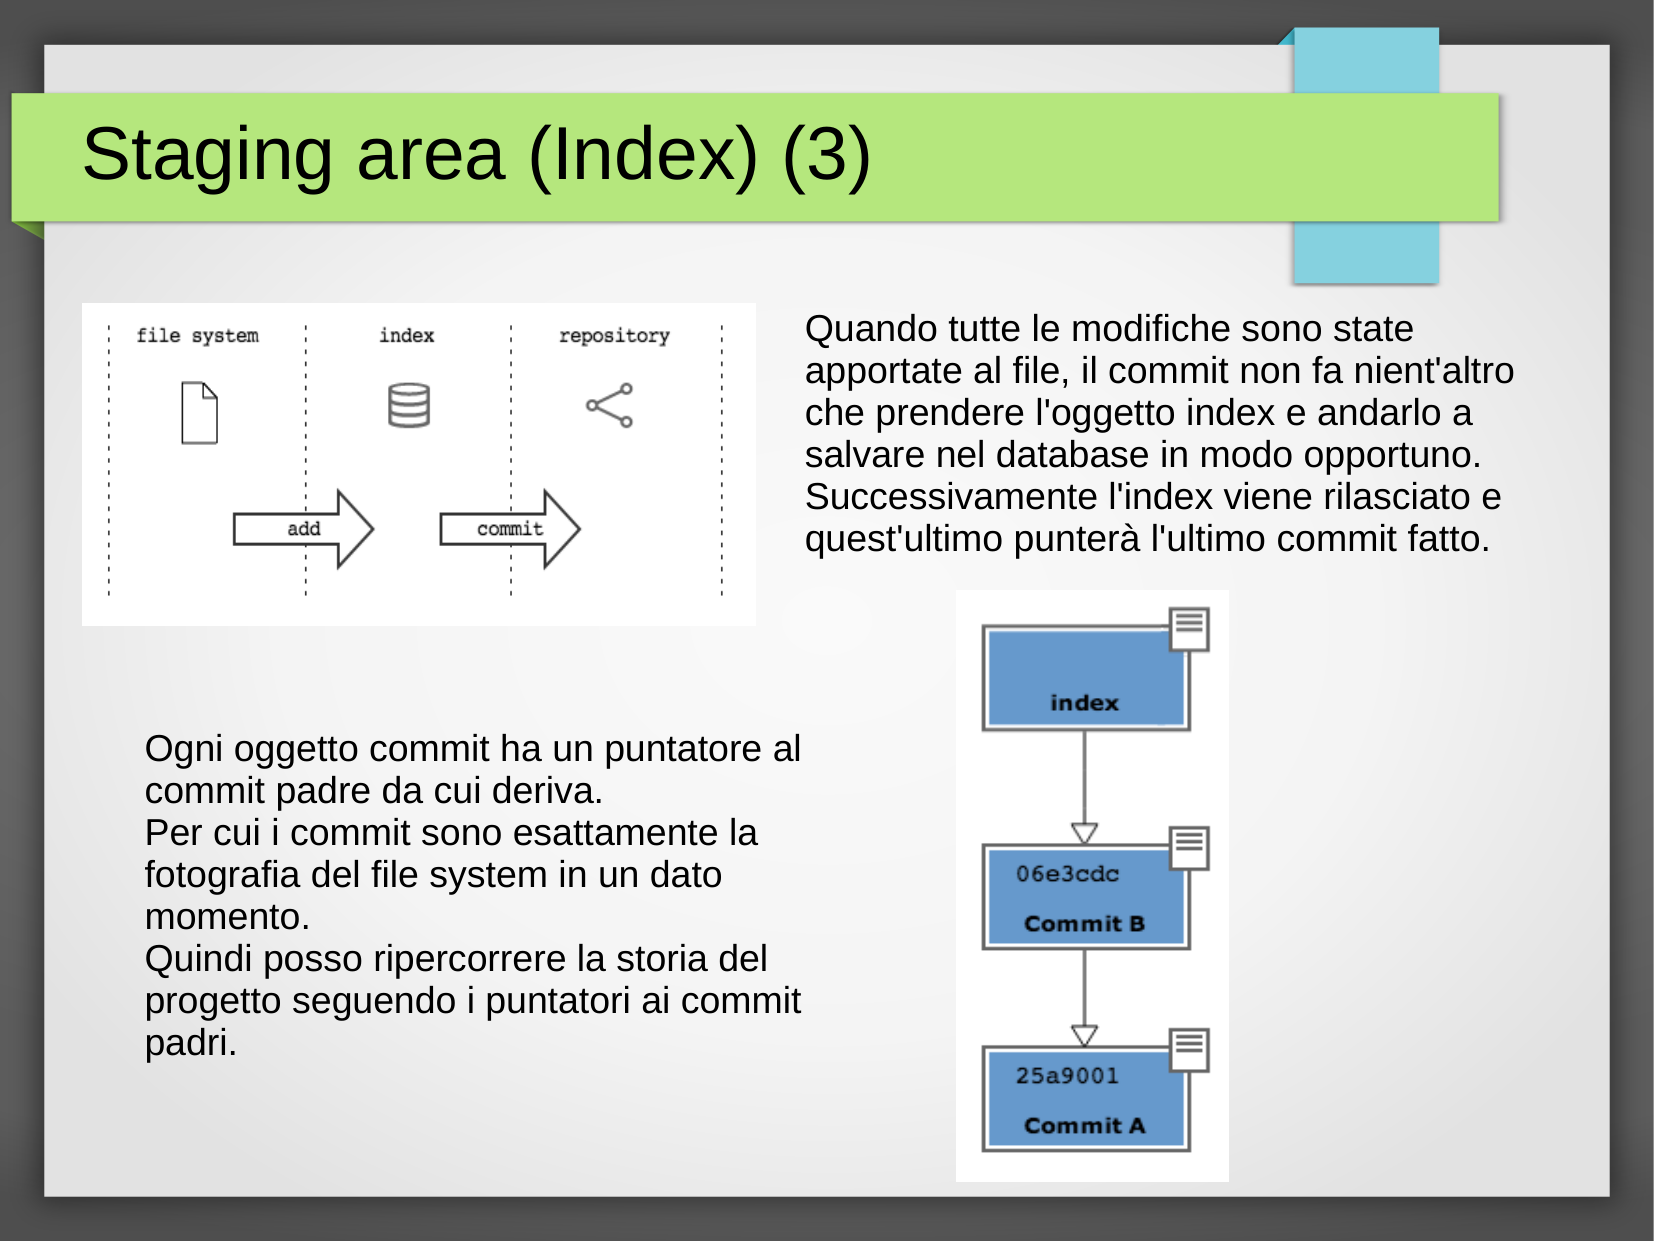

# Staging area (Index) (3)
Quando tutte le modifiche sono state apportate al file, il commit non fa nient'altro che prendere l'oggetto index e andarlo a salvare nel database in modo opportuno. Successivamente l'index viene rilasciato e quest'ultimo punterà l'ultimo commit fatto.
Ogni oggetto commit ha un puntatore al commit padre da cui deriva.
Per cui i commit sono esattamente la fotografia del file system in un dato momento.
Quindi posso ripercorrere la storia del progetto seguendo i puntatori ai commit padri.